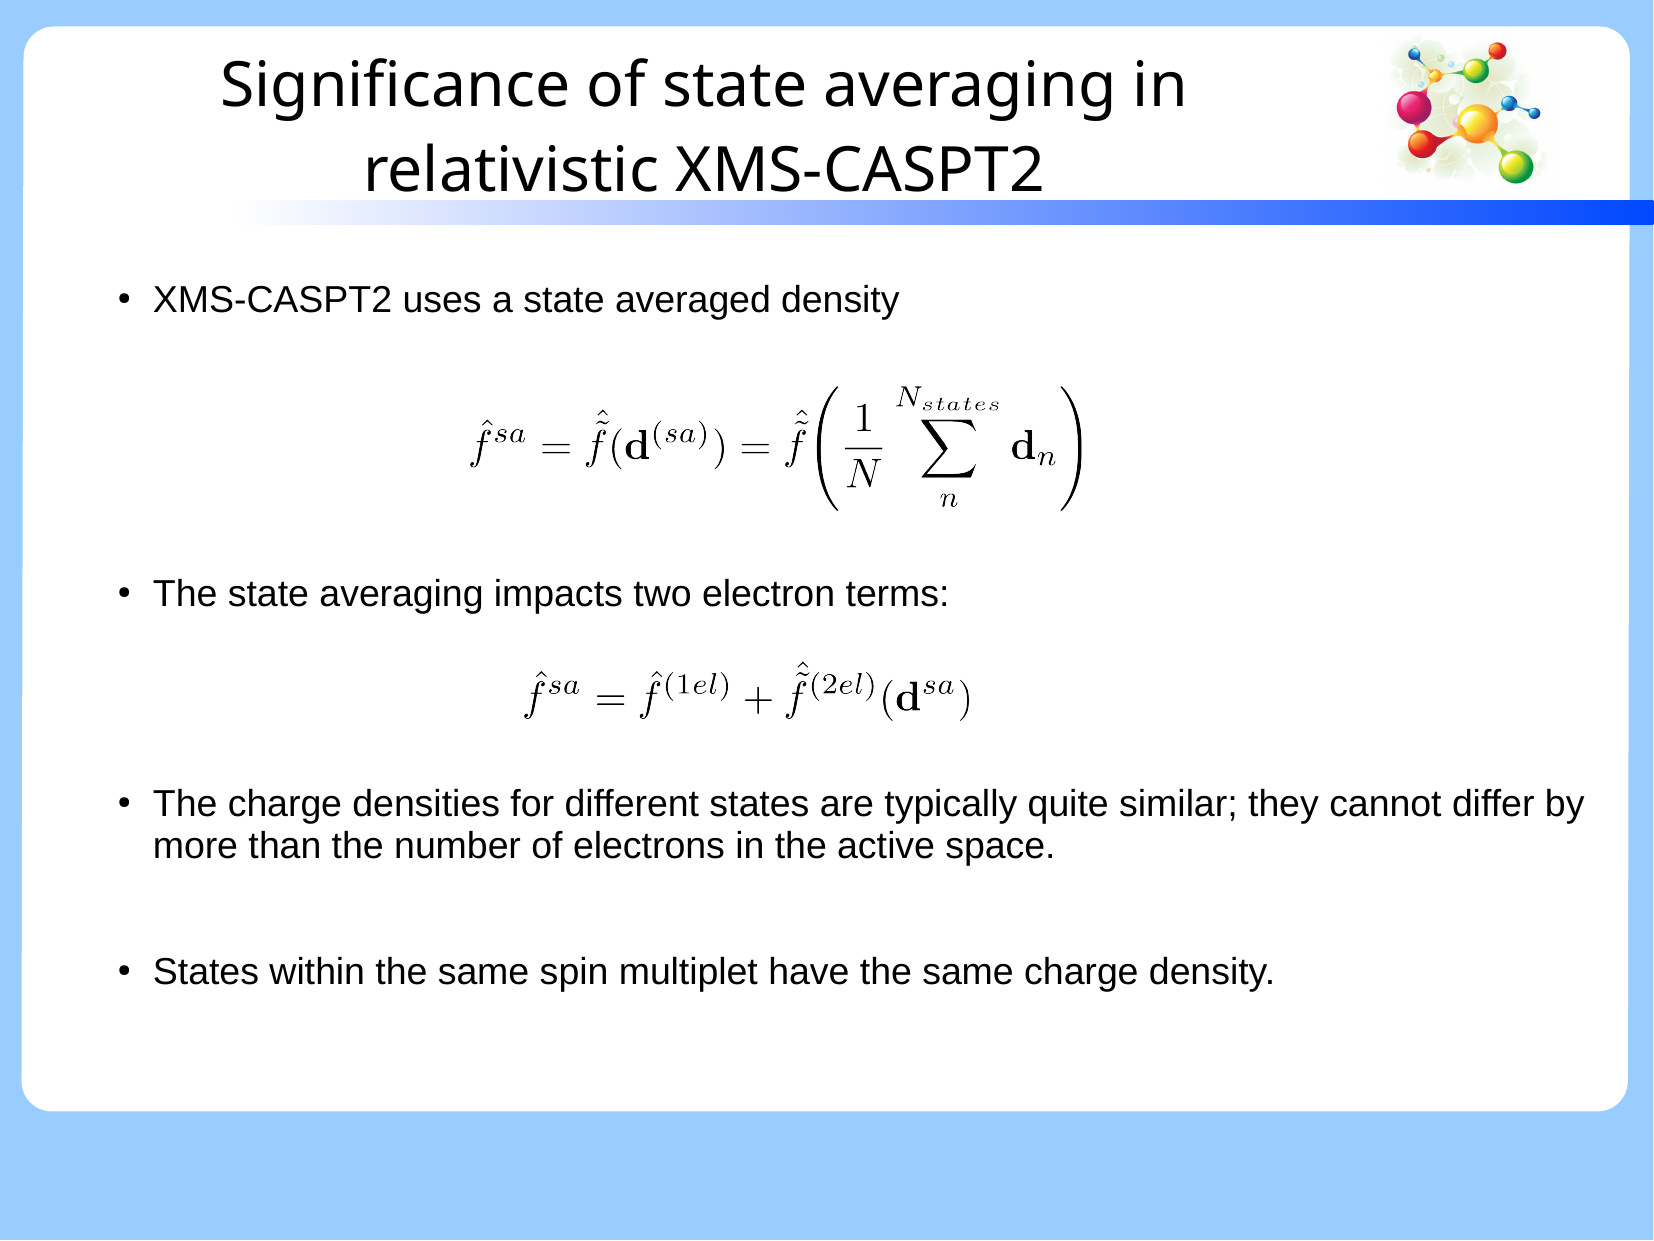

# Significance of state averaging in relativistic XMS-CASPT2
XMS-CASPT2 uses a state averaged density
The state averaging impacts two electron terms:
The charge densities for different states are typically quite similar; they cannot differ by more than the number of electrons in the active space.
States within the same spin multiplet have the same charge density.